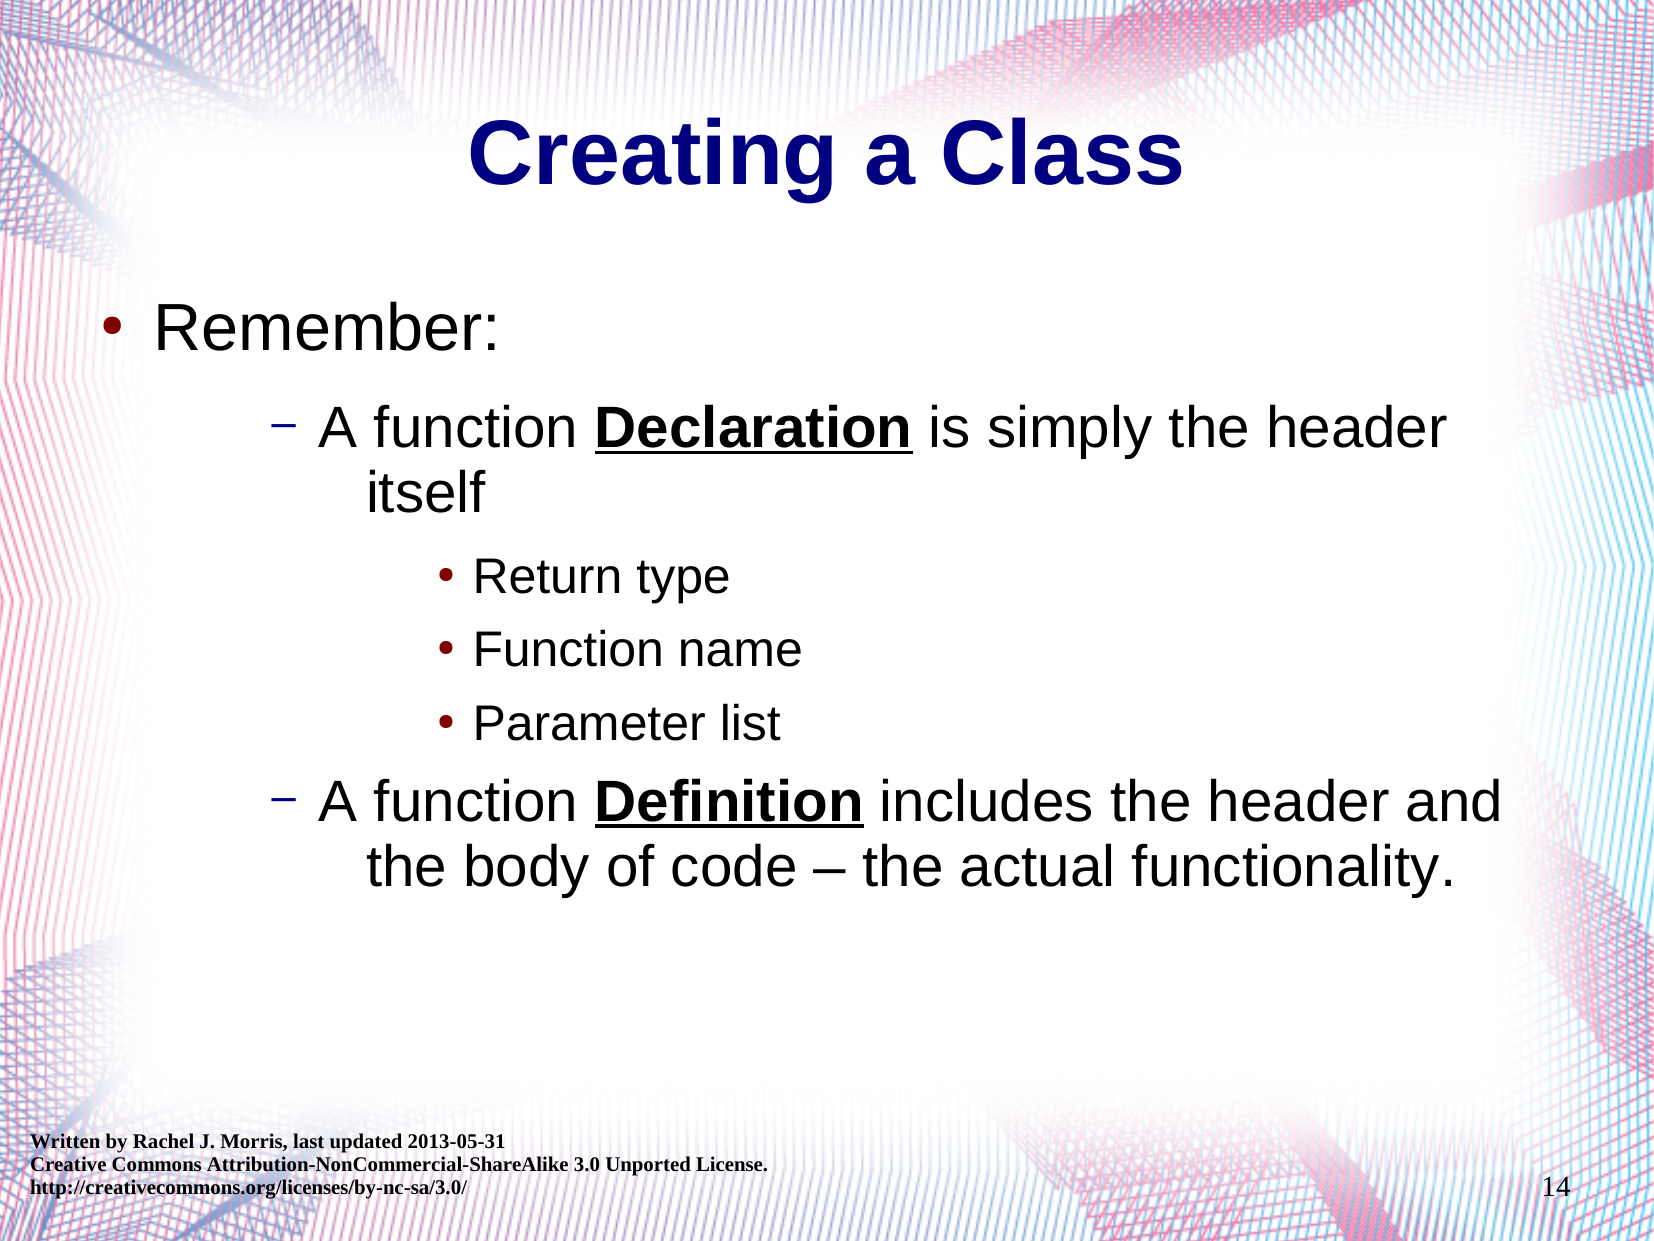

# Creating a Class
Remember:
A function Declaration is simply the header itself
Return type
Function name
Parameter list
A function Definition includes the header and the body of code – the actual functionality.
14